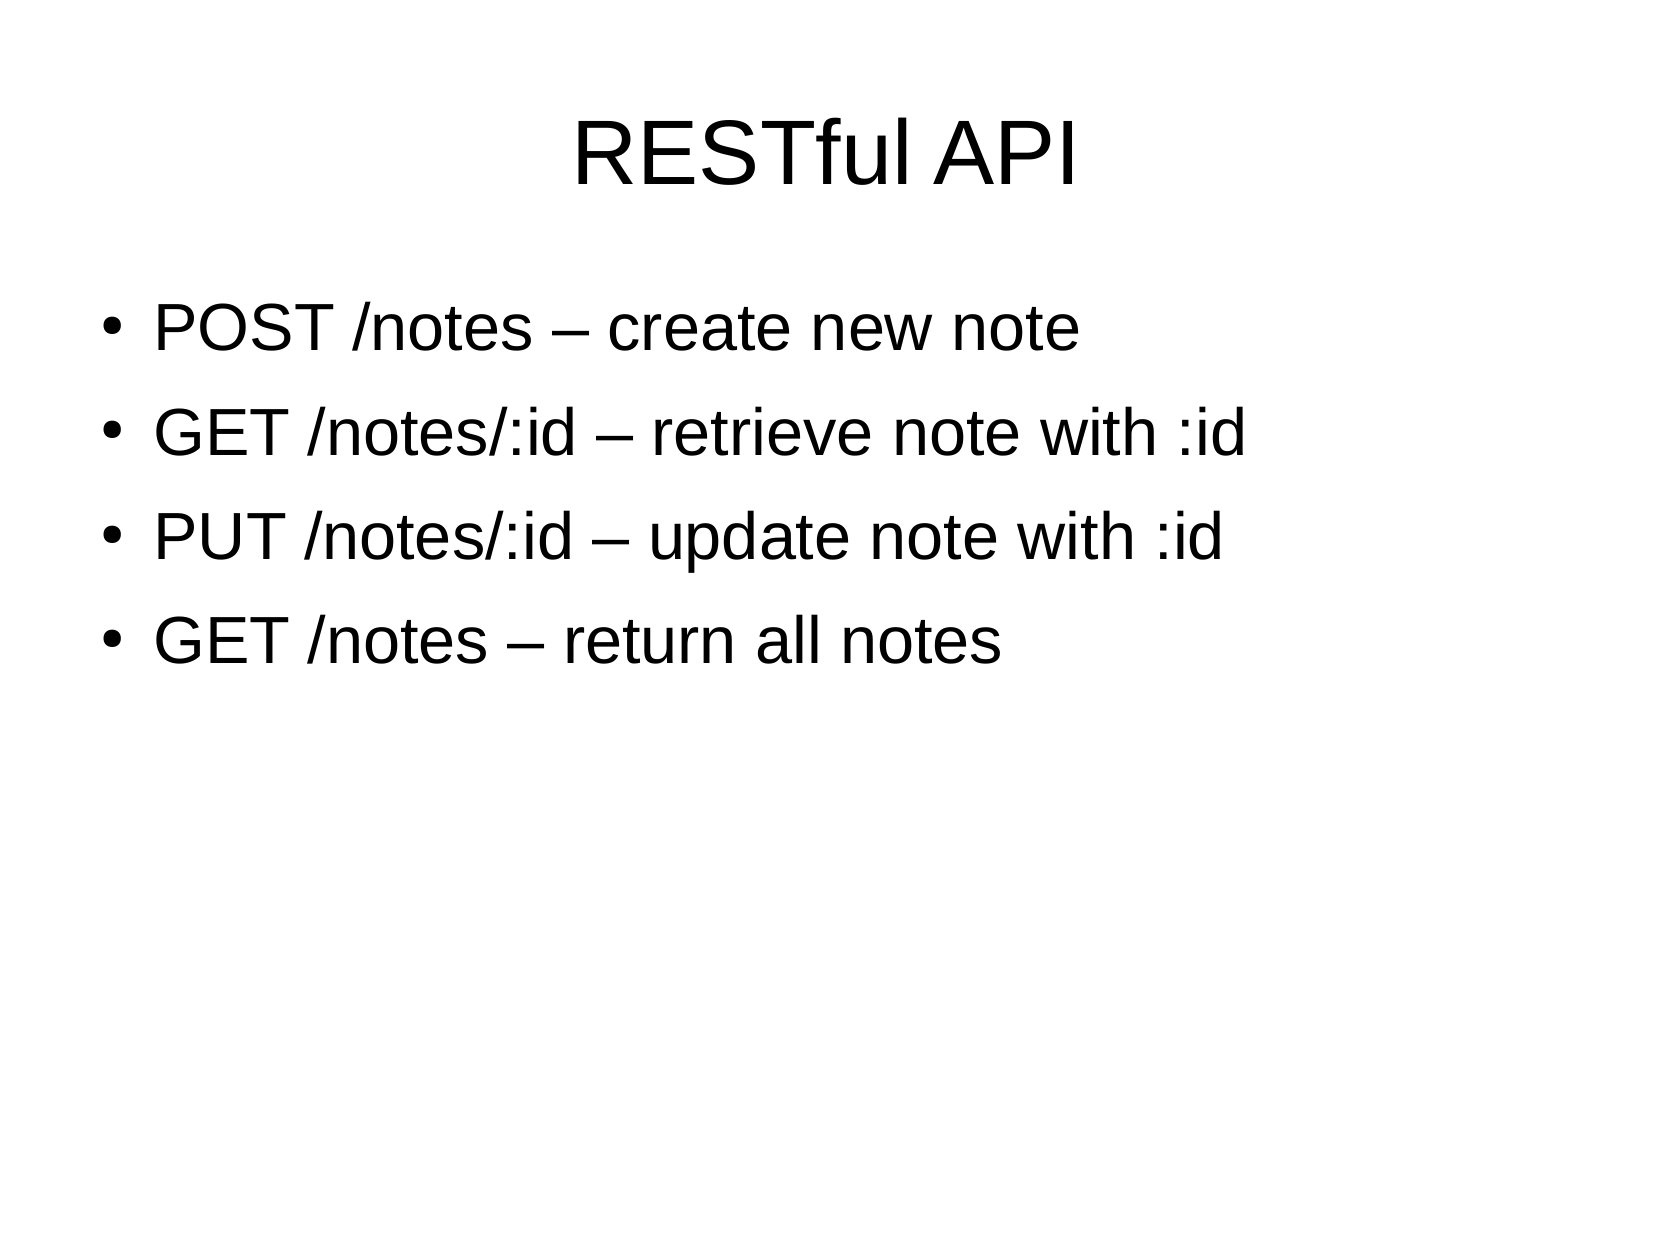

# RESTful API
POST /notes – create new note
GET /notes/:id – retrieve note with :id
PUT /notes/:id – update note with :id
GET /notes – return all notes